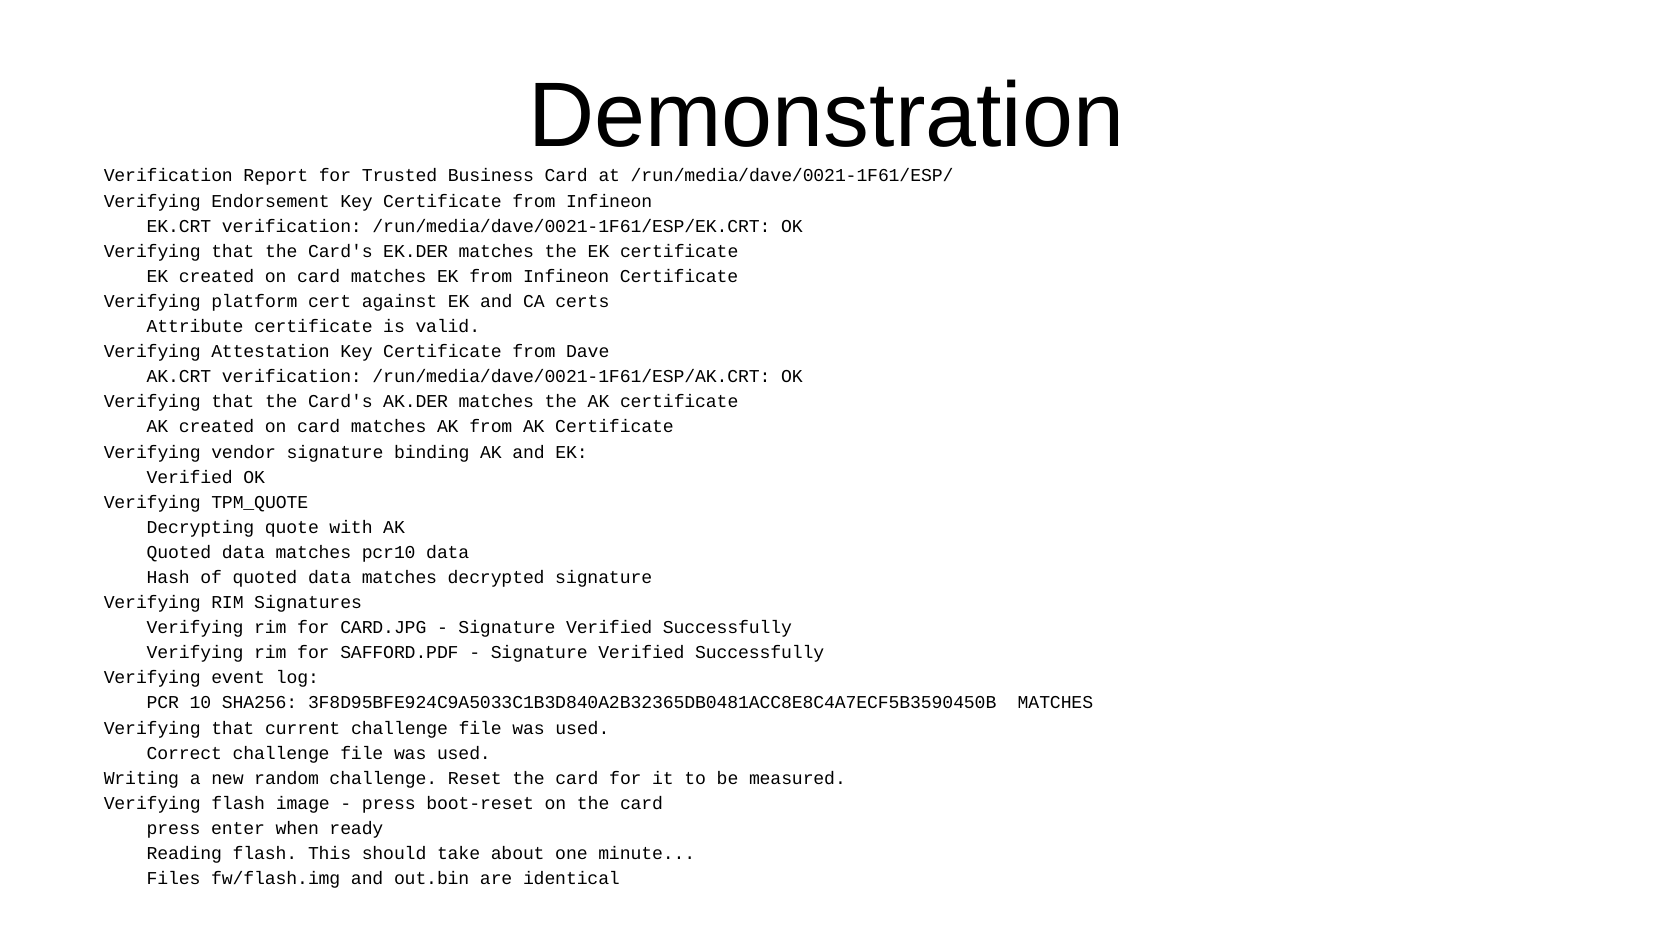

# Demonstration
Verification Report for Trusted Business Card at /run/media/dave/0021-1F61/ESP/
Verifying Endorsement Key Certificate from Infineon
 EK.CRT verification: /run/media/dave/0021-1F61/ESP/EK.CRT: OK
Verifying that the Card's EK.DER matches the EK certificate
 EK created on card matches EK from Infineon Certificate
Verifying platform cert against EK and CA certs
 Attribute certificate is valid.
Verifying Attestation Key Certificate from Dave
 AK.CRT verification: /run/media/dave/0021-1F61/ESP/AK.CRT: OK
Verifying that the Card's AK.DER matches the AK certificate
 AK created on card matches AK from AK Certificate
Verifying vendor signature binding AK and EK:
 Verified OK
Verifying TPM_QUOTE
 Decrypting quote with AK
 Quoted data matches pcr10 data
 Hash of quoted data matches decrypted signature
Verifying RIM Signatures
 Verifying rim for CARD.JPG - Signature Verified Successfully
 Verifying rim for SAFFORD.PDF - Signature Verified Successfully
Verifying event log:
 PCR 10 SHA256: 3F8D95BFE924C9A5033C1B3D840A2B32365DB0481ACC8E8C4A7ECF5B3590450B MATCHES
Verifying that current challenge file was used.
 Correct challenge file was used.
Writing a new random challenge. Reset the card for it to be measured.
Verifying flash image - press boot-reset on the card
 press enter when ready
 Reading flash. This should take about one minute...
 Files fw/flash.img and out.bin are identical